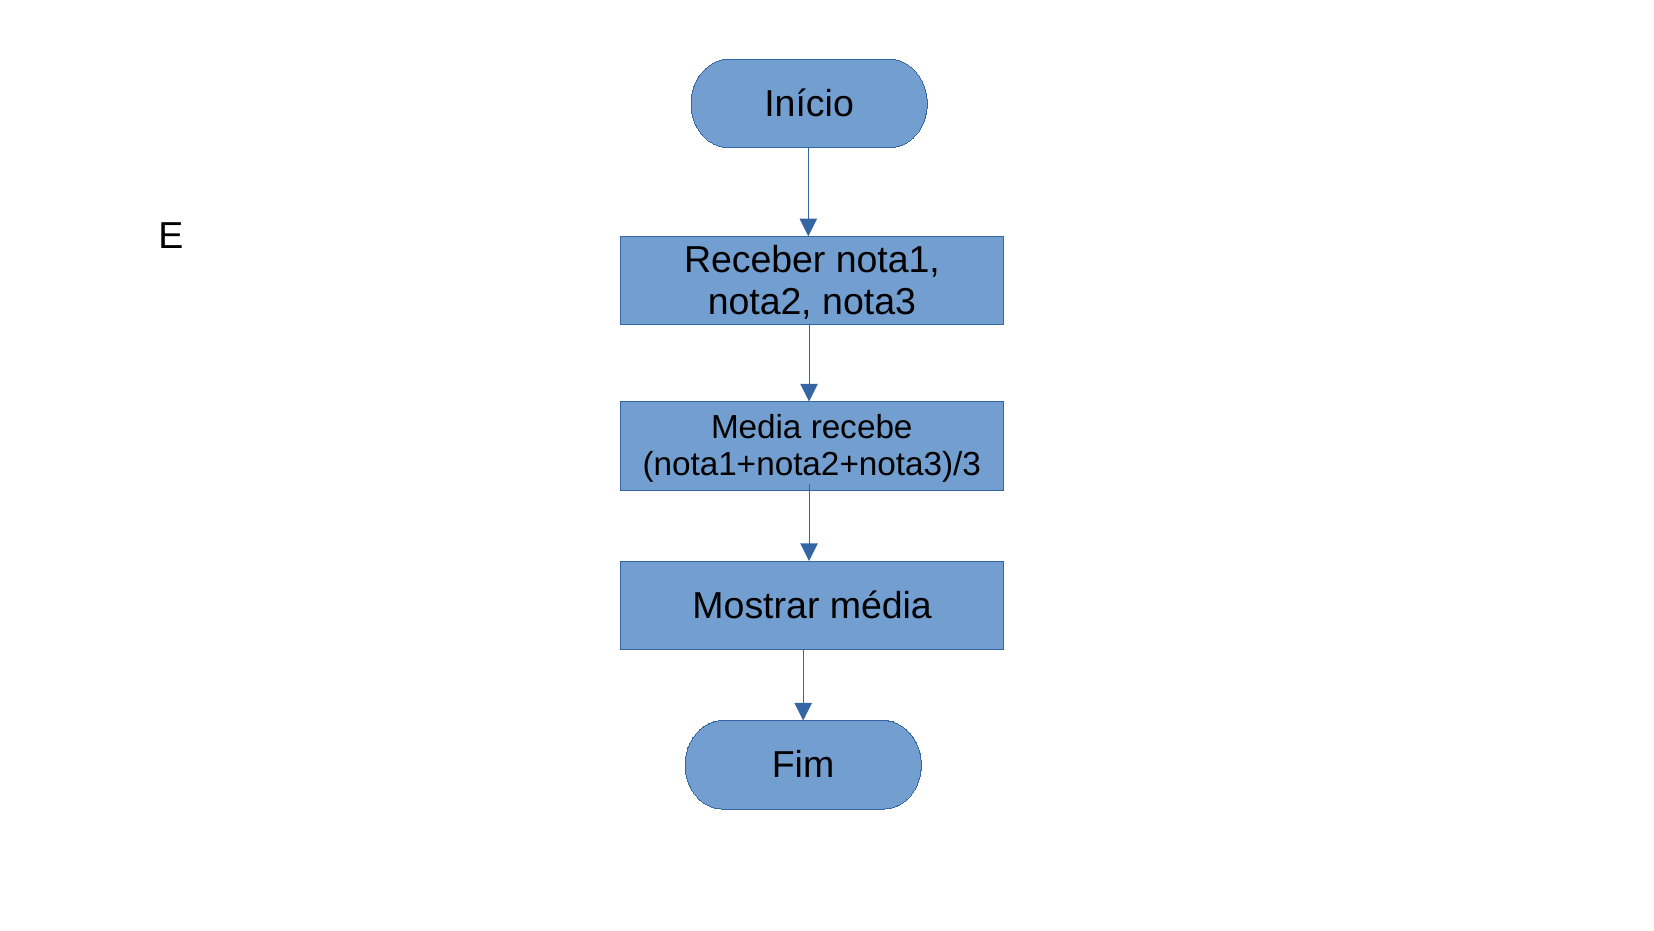

Início
E
Receber nota1, nota2, nota3
Media recebe (nota1+nota2+nota3)/3
Mostrar média
Fim